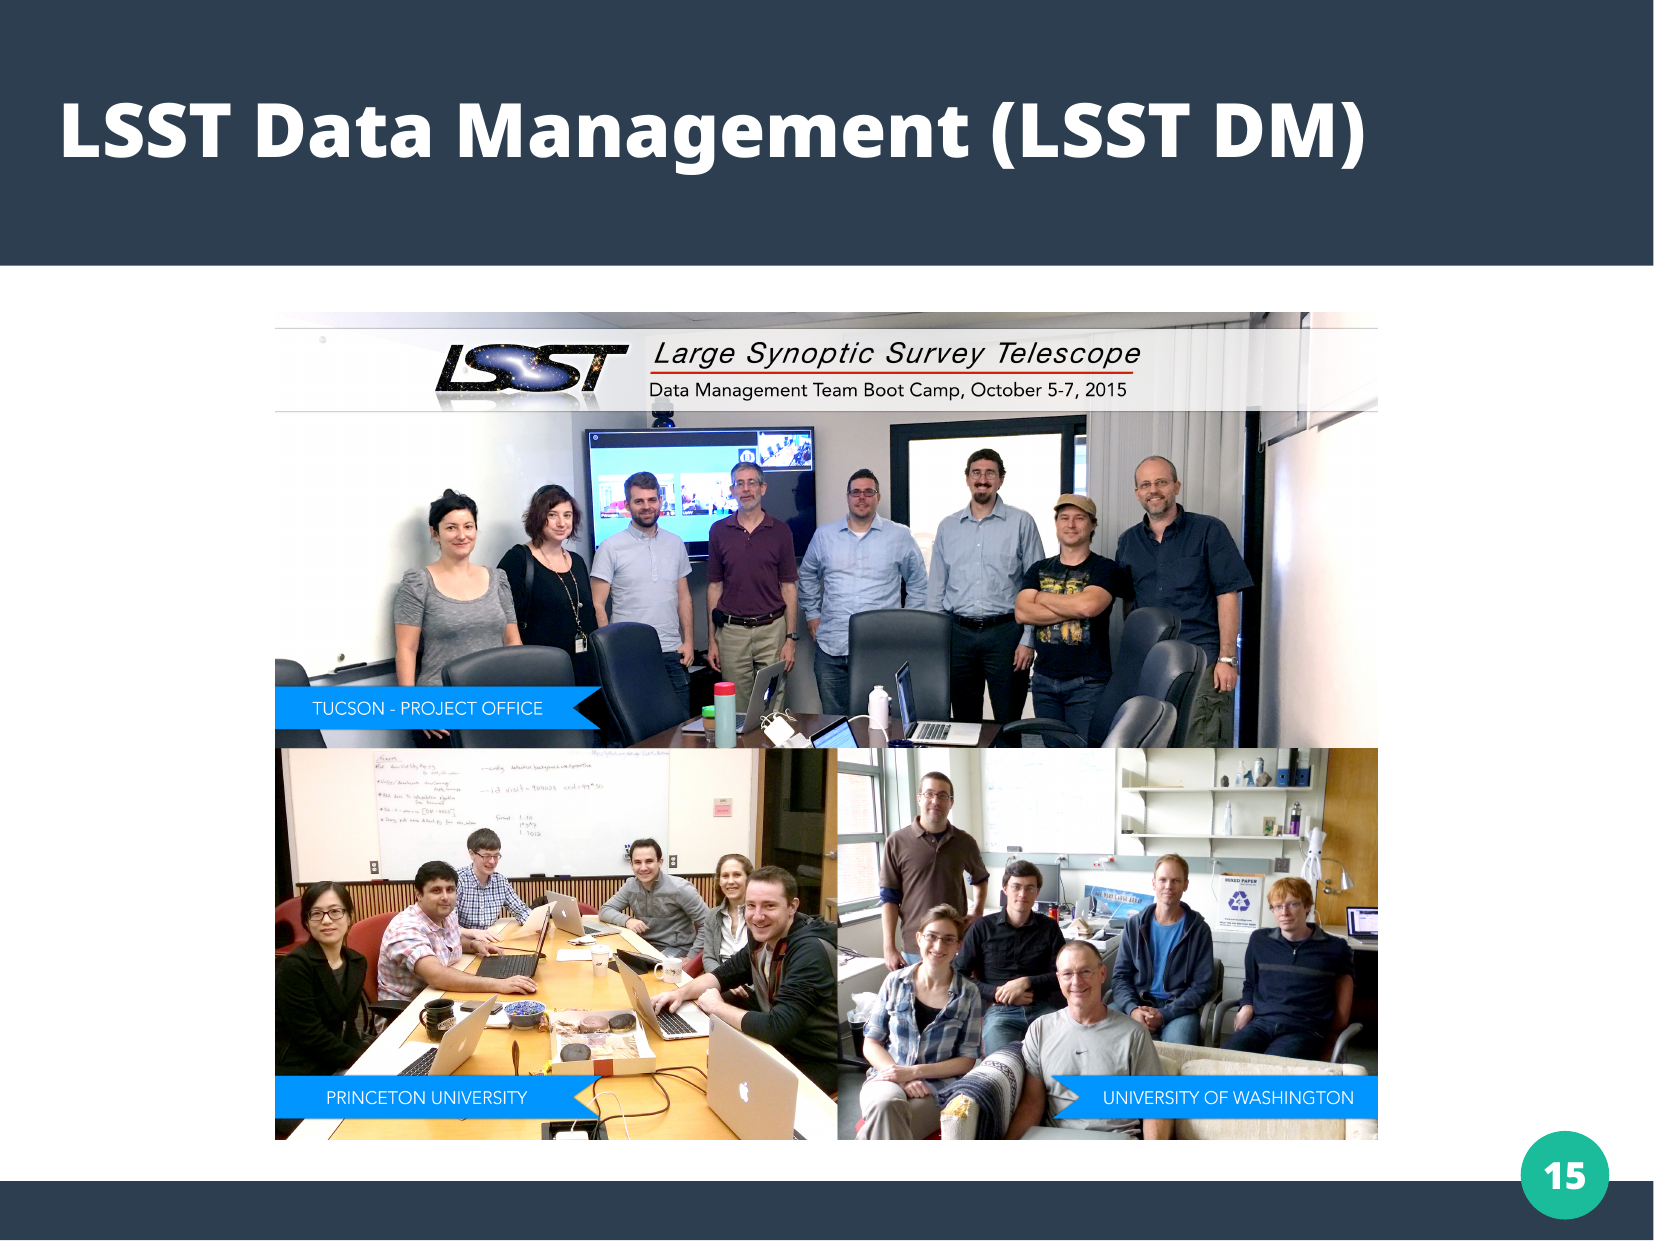

# LSST Data Management (LSST DM)
15